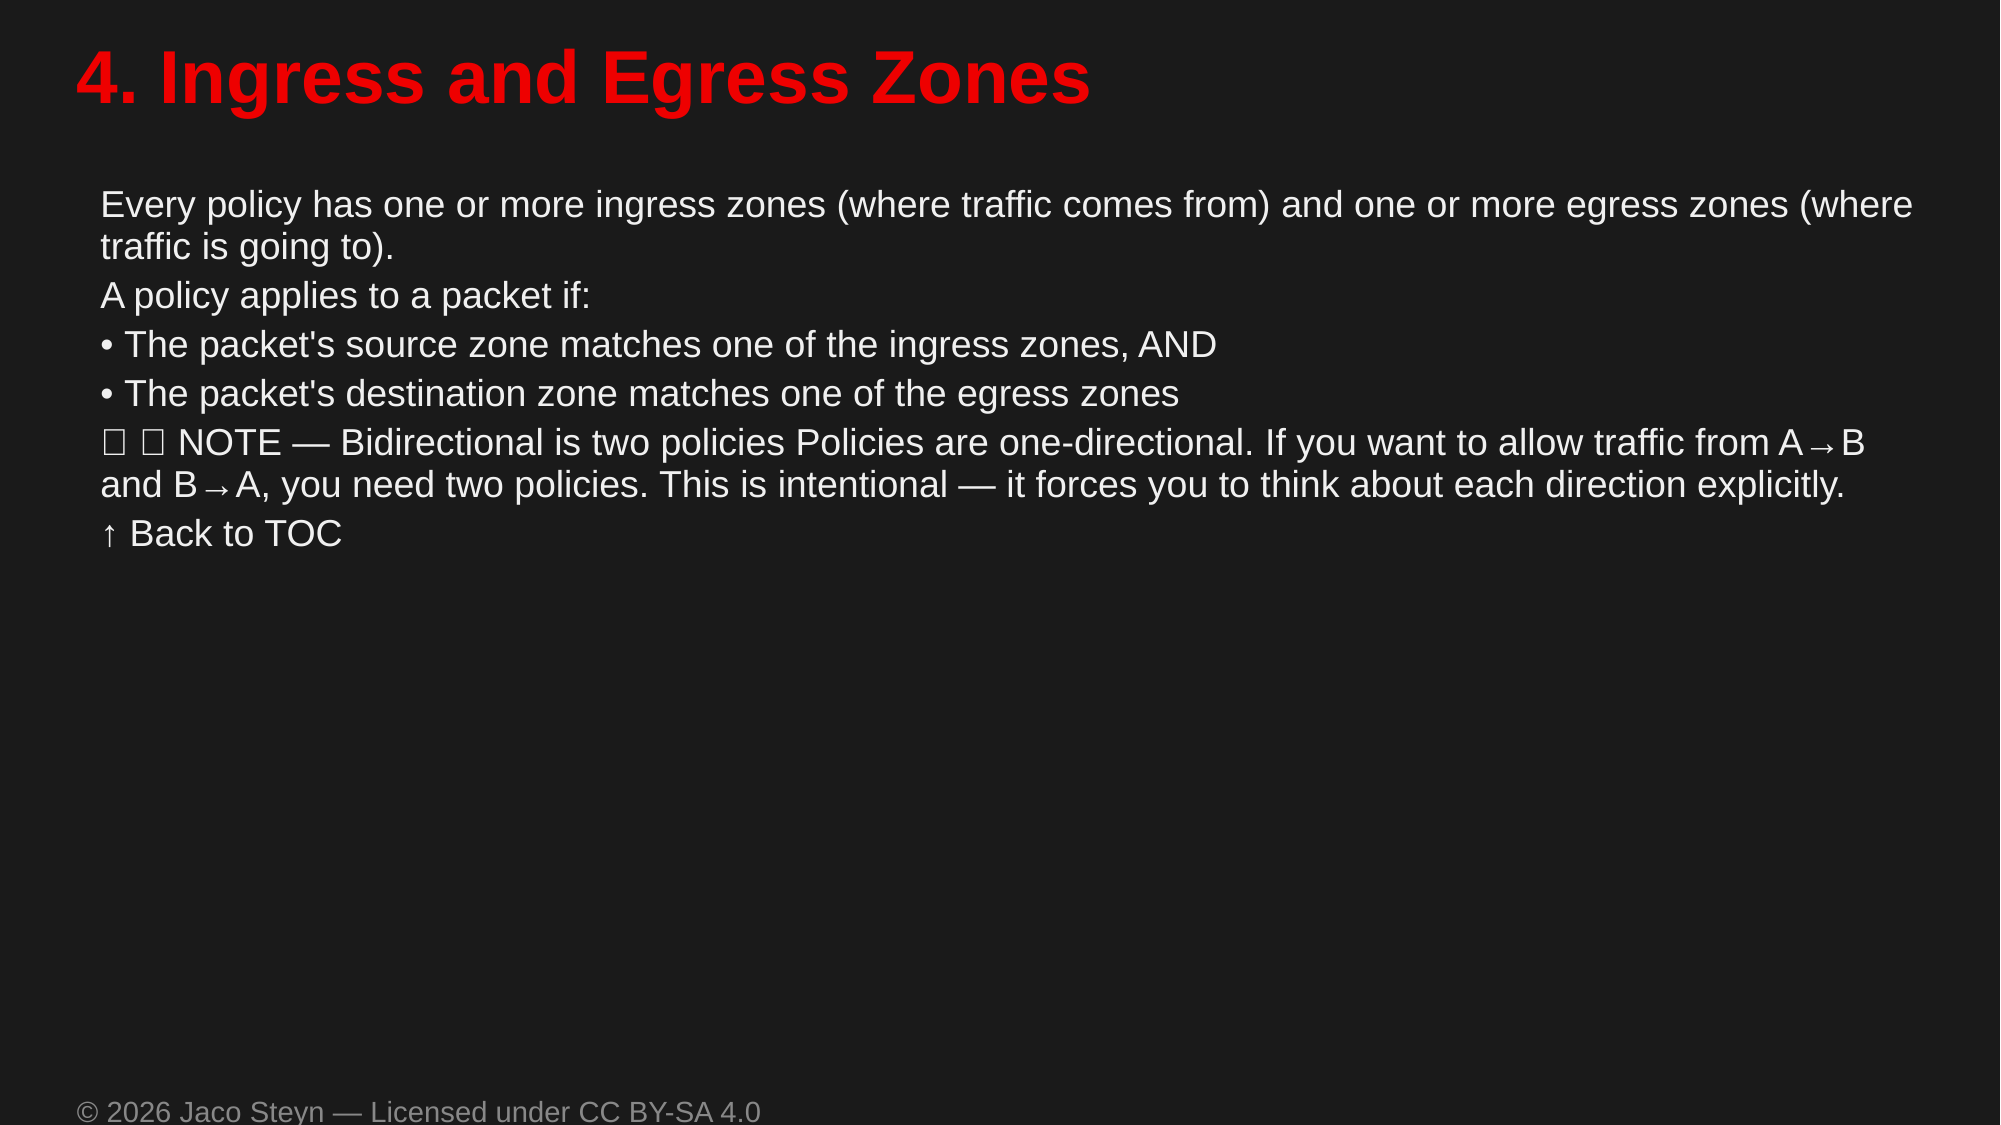

4. Ingress and Egress Zones
Every policy has one or more ingress zones (where traffic comes from) and one or more egress zones (where traffic is going to).
A policy applies to a packet if:
• The packet's source zone matches one of the ingress zones, AND
• The packet's destination zone matches one of the egress zones
💡 📝 NOTE — Bidirectional is two policies Policies are one-directional. If you want to allow traffic from A→B and B→A, you need two policies. This is intentional — it forces you to think about each direction explicitly.
↑ Back to TOC
© 2026 Jaco Steyn — Licensed under CC BY-SA 4.0